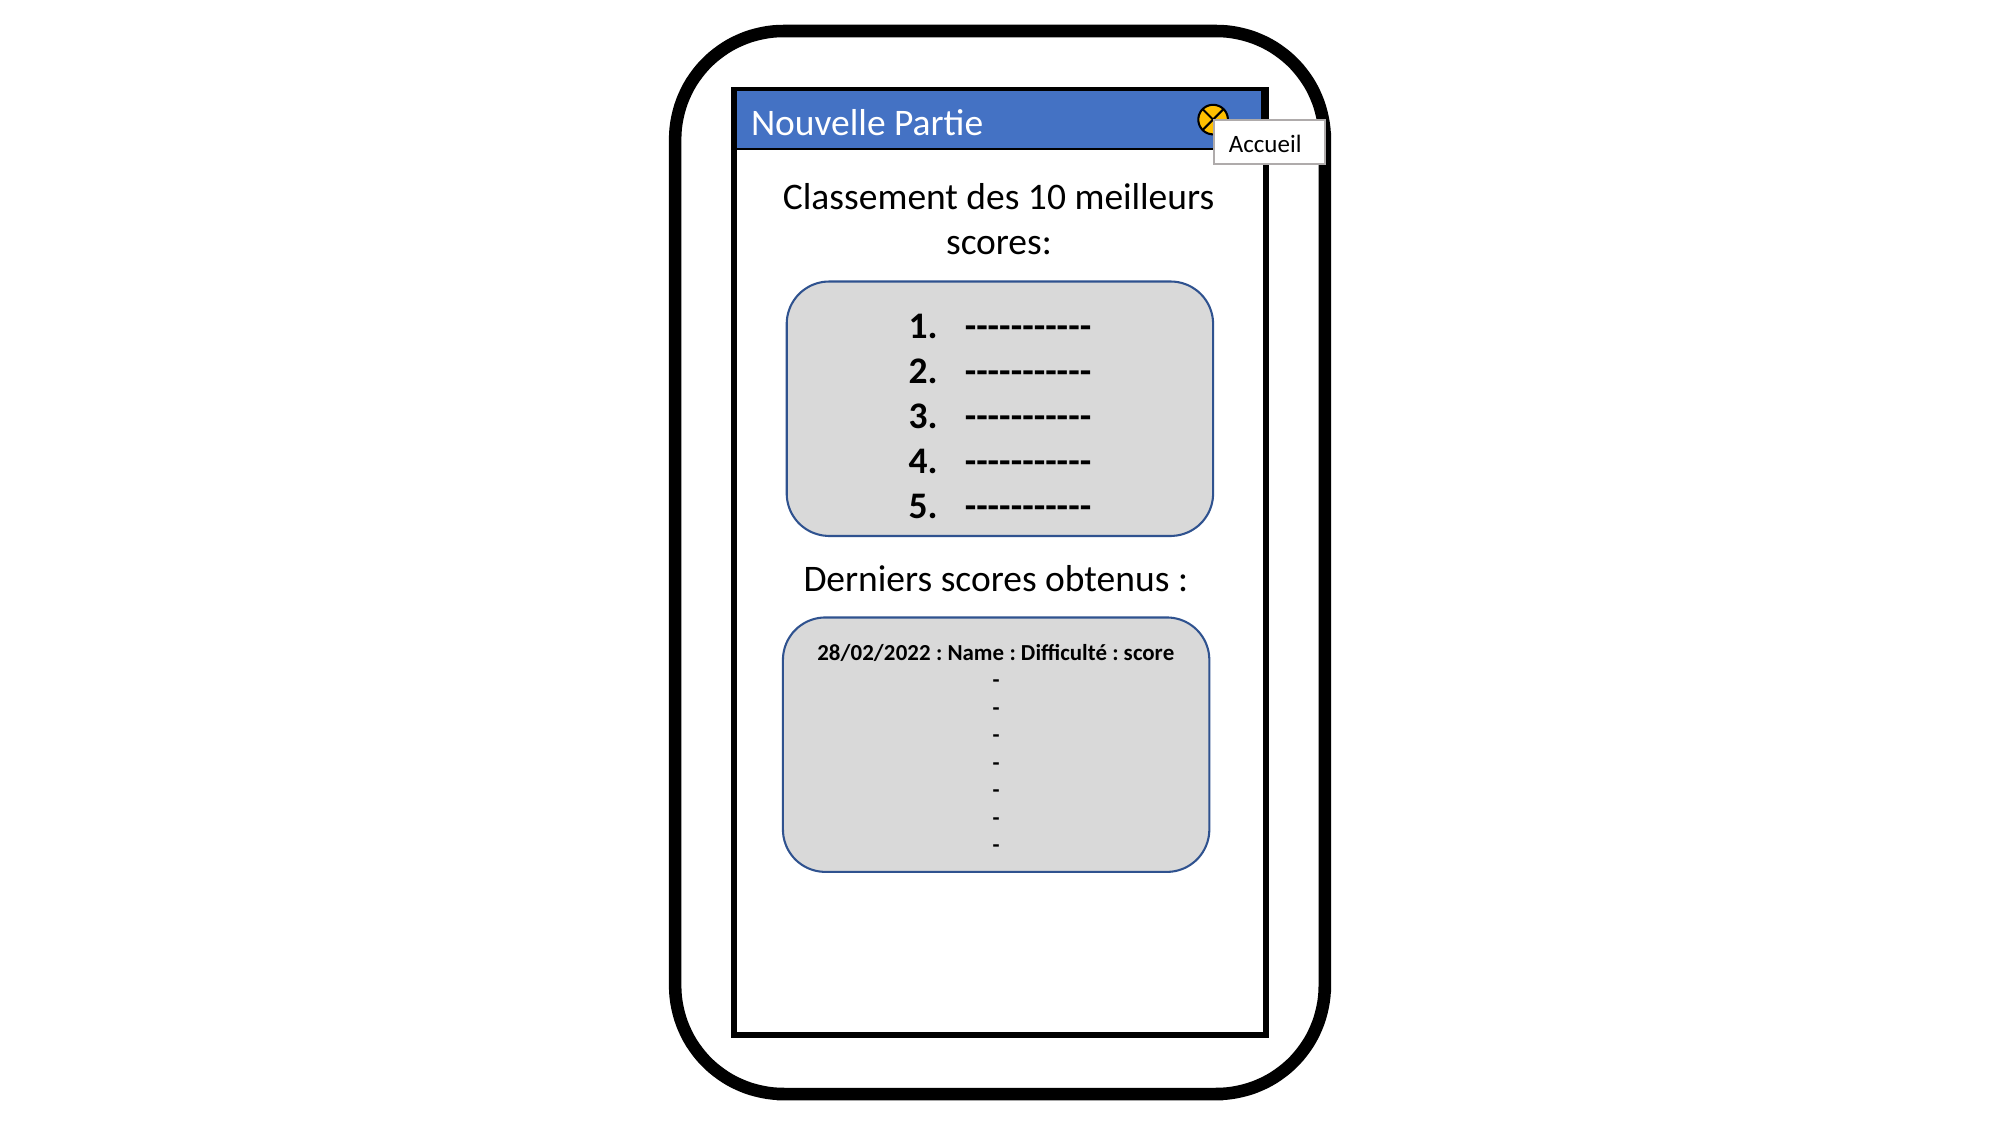

Nouvelle Partie
Accueil
Classement des 10 meilleurs scores:
-----------
-----------
-----------
-----------
-----------
Derniers scores obtenus :
28/02/2022 : Name : Difficulté : score
-
-
-
-
-
-
-